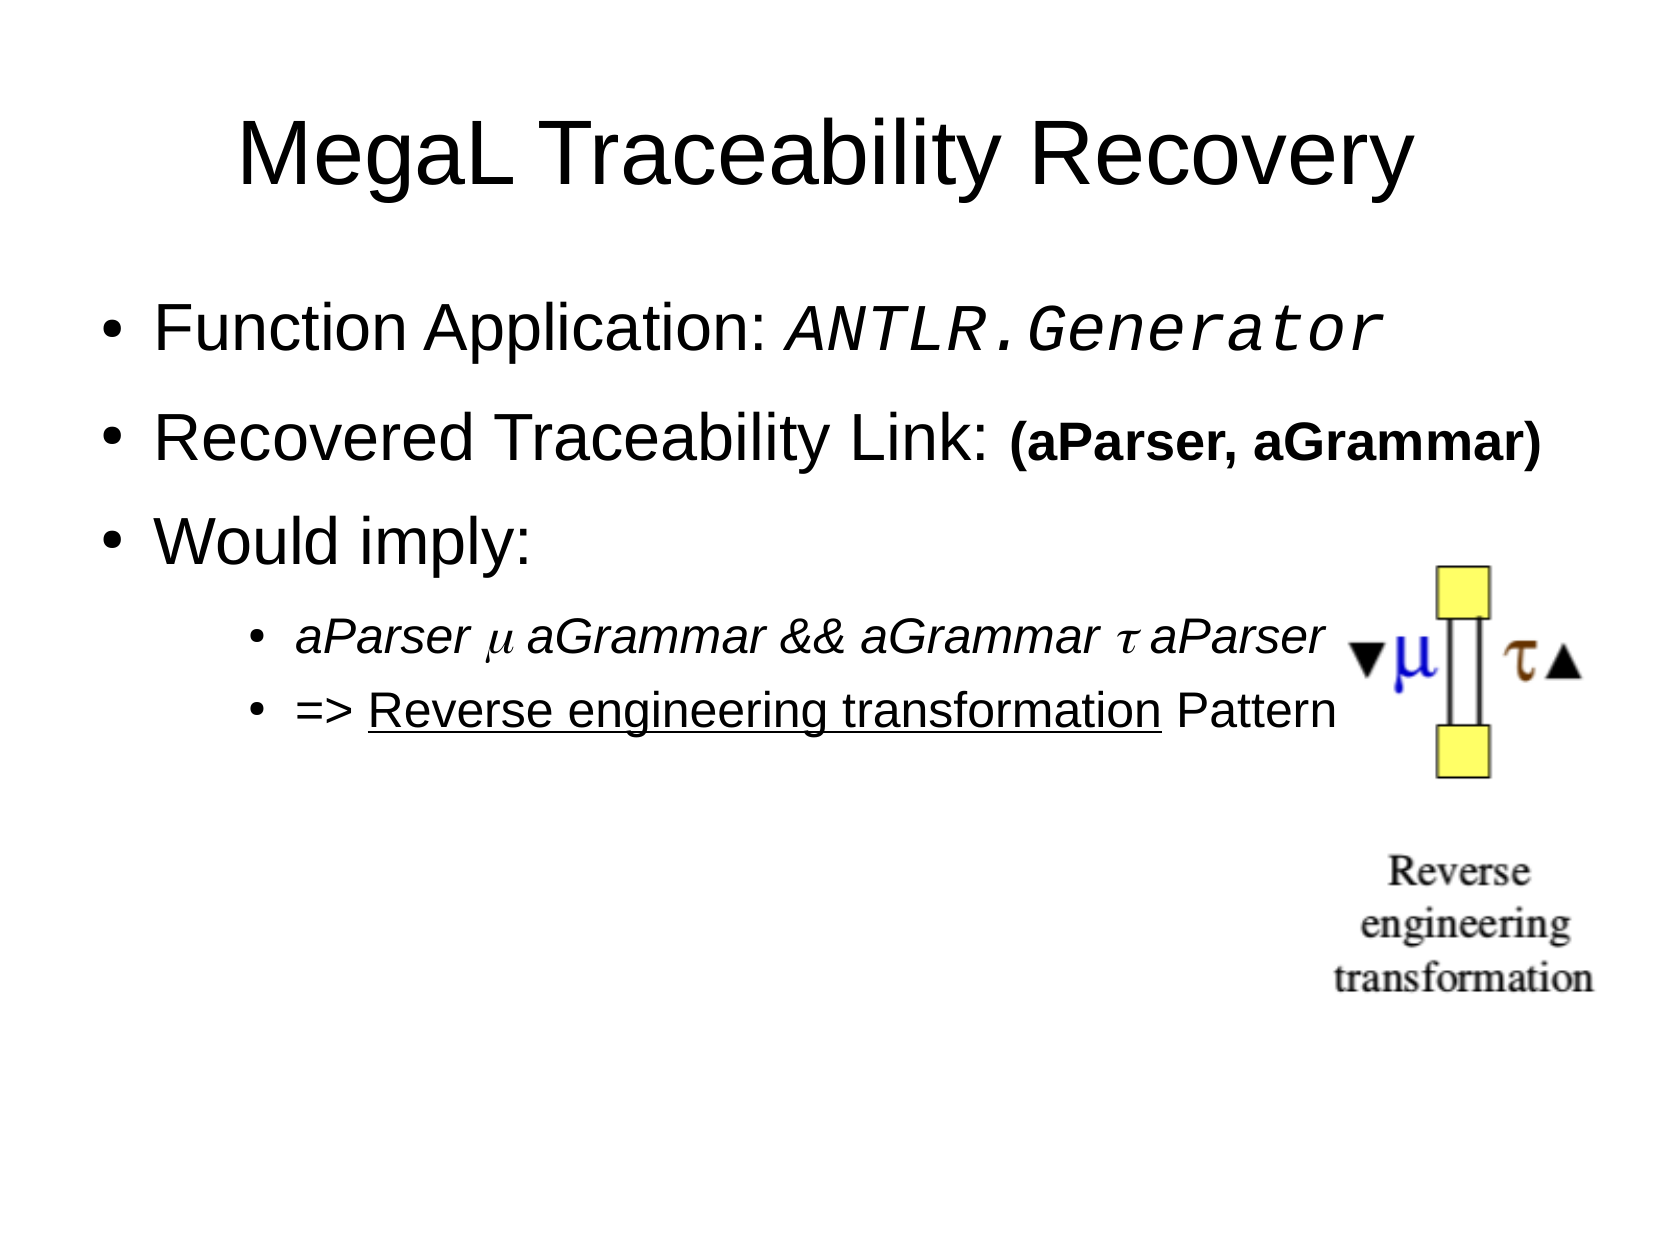

# MegaL Traceability Recovery
Function Application: ANTLR.Generator
Recovered Traceability Link: (aParser, aGrammar)
Would imply:
aParser m aGrammar && aGrammar t aParser
=> Reverse engineering transformation Pattern